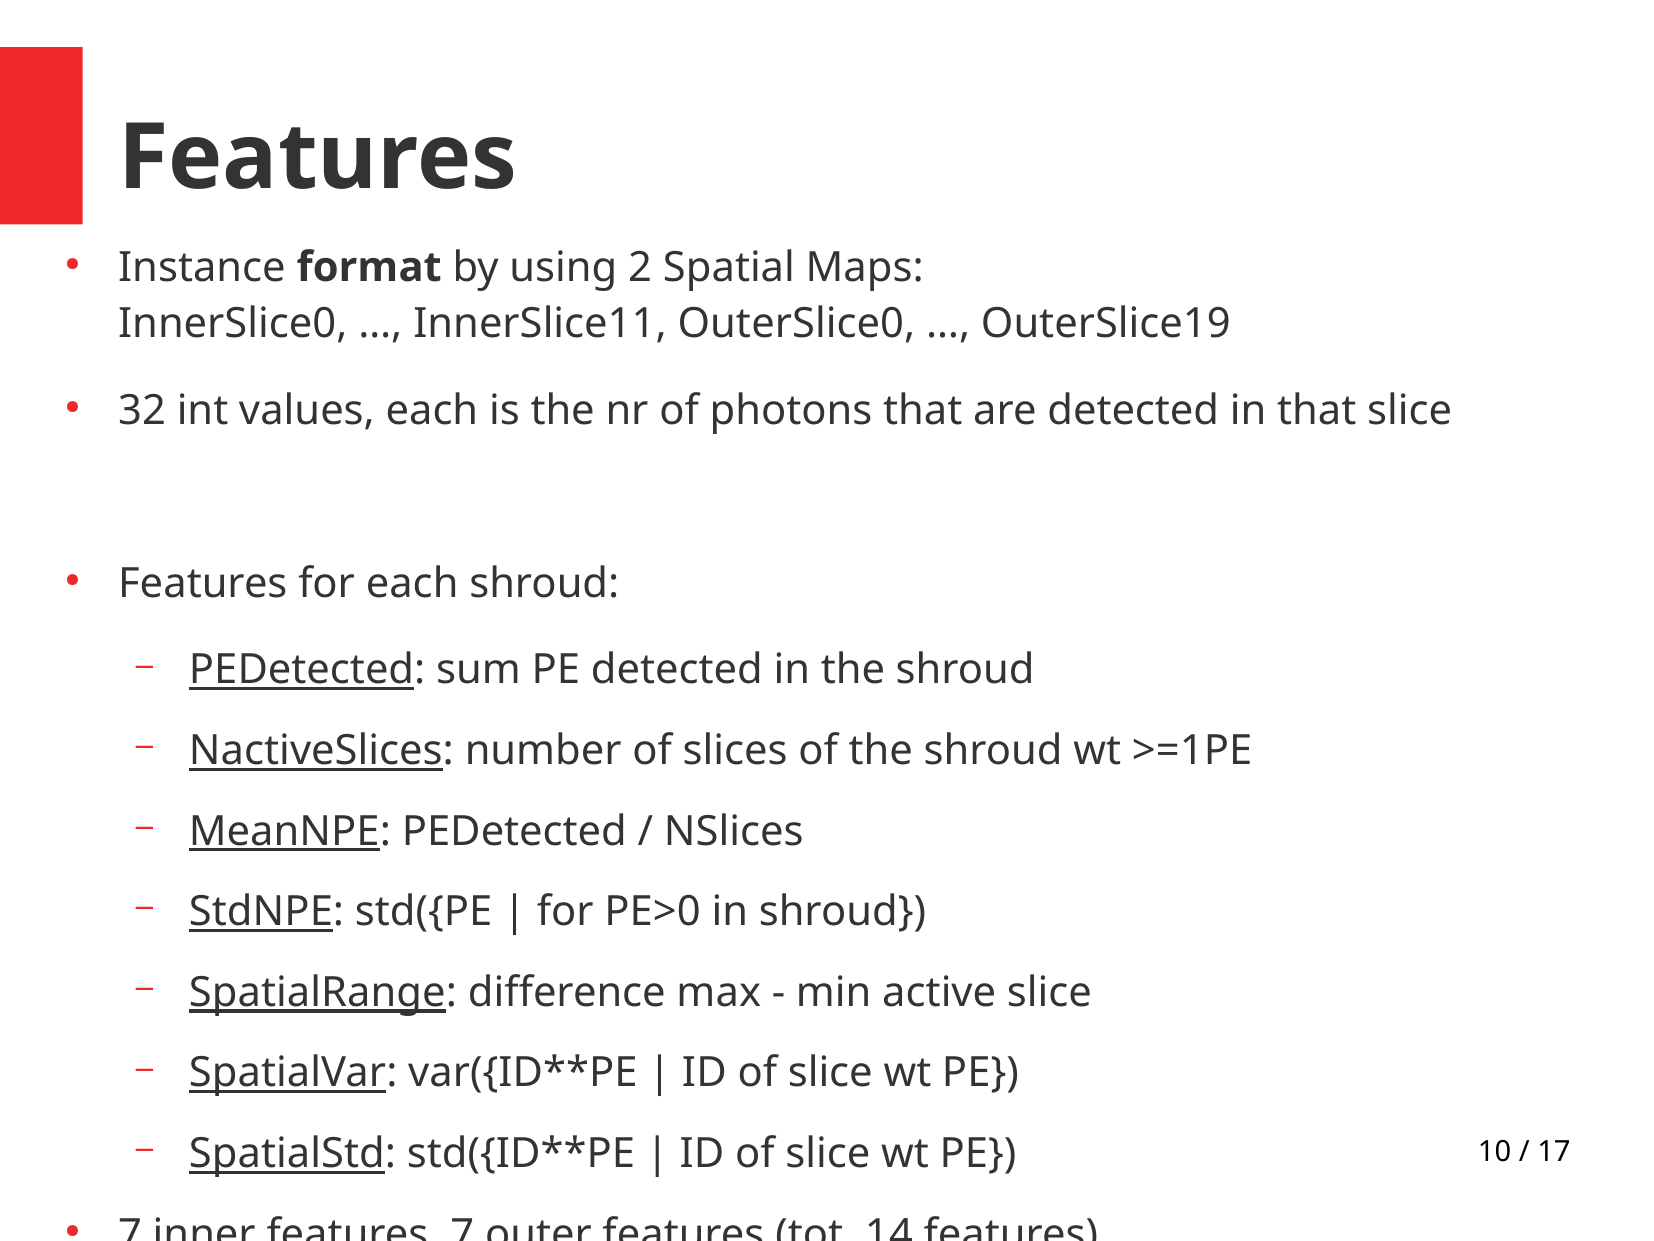

# Features
Instance format by using 2 Spatial Maps:
InnerSlice0, …, InnerSlice11, OuterSlice0, …, OuterSlice19
32 int values, each is the nr of photons that are detected in that slice
Features for each shroud:
PEDetected: sum PE detected in the shroud
NactiveSlices: number of slices of the shroud wt >=1PE
MeanNPE: PEDetected / NSlices
StdNPE: std({PE | for PE>0 in shroud})
SpatialRange: difference max - min active slice
SpatialVar: var({ID**PE | ID of slice wt PE})
SpatialStd: std({ID**PE | ID of slice wt PE})
7 inner features, 7 outer features (tot. 14 features)
10